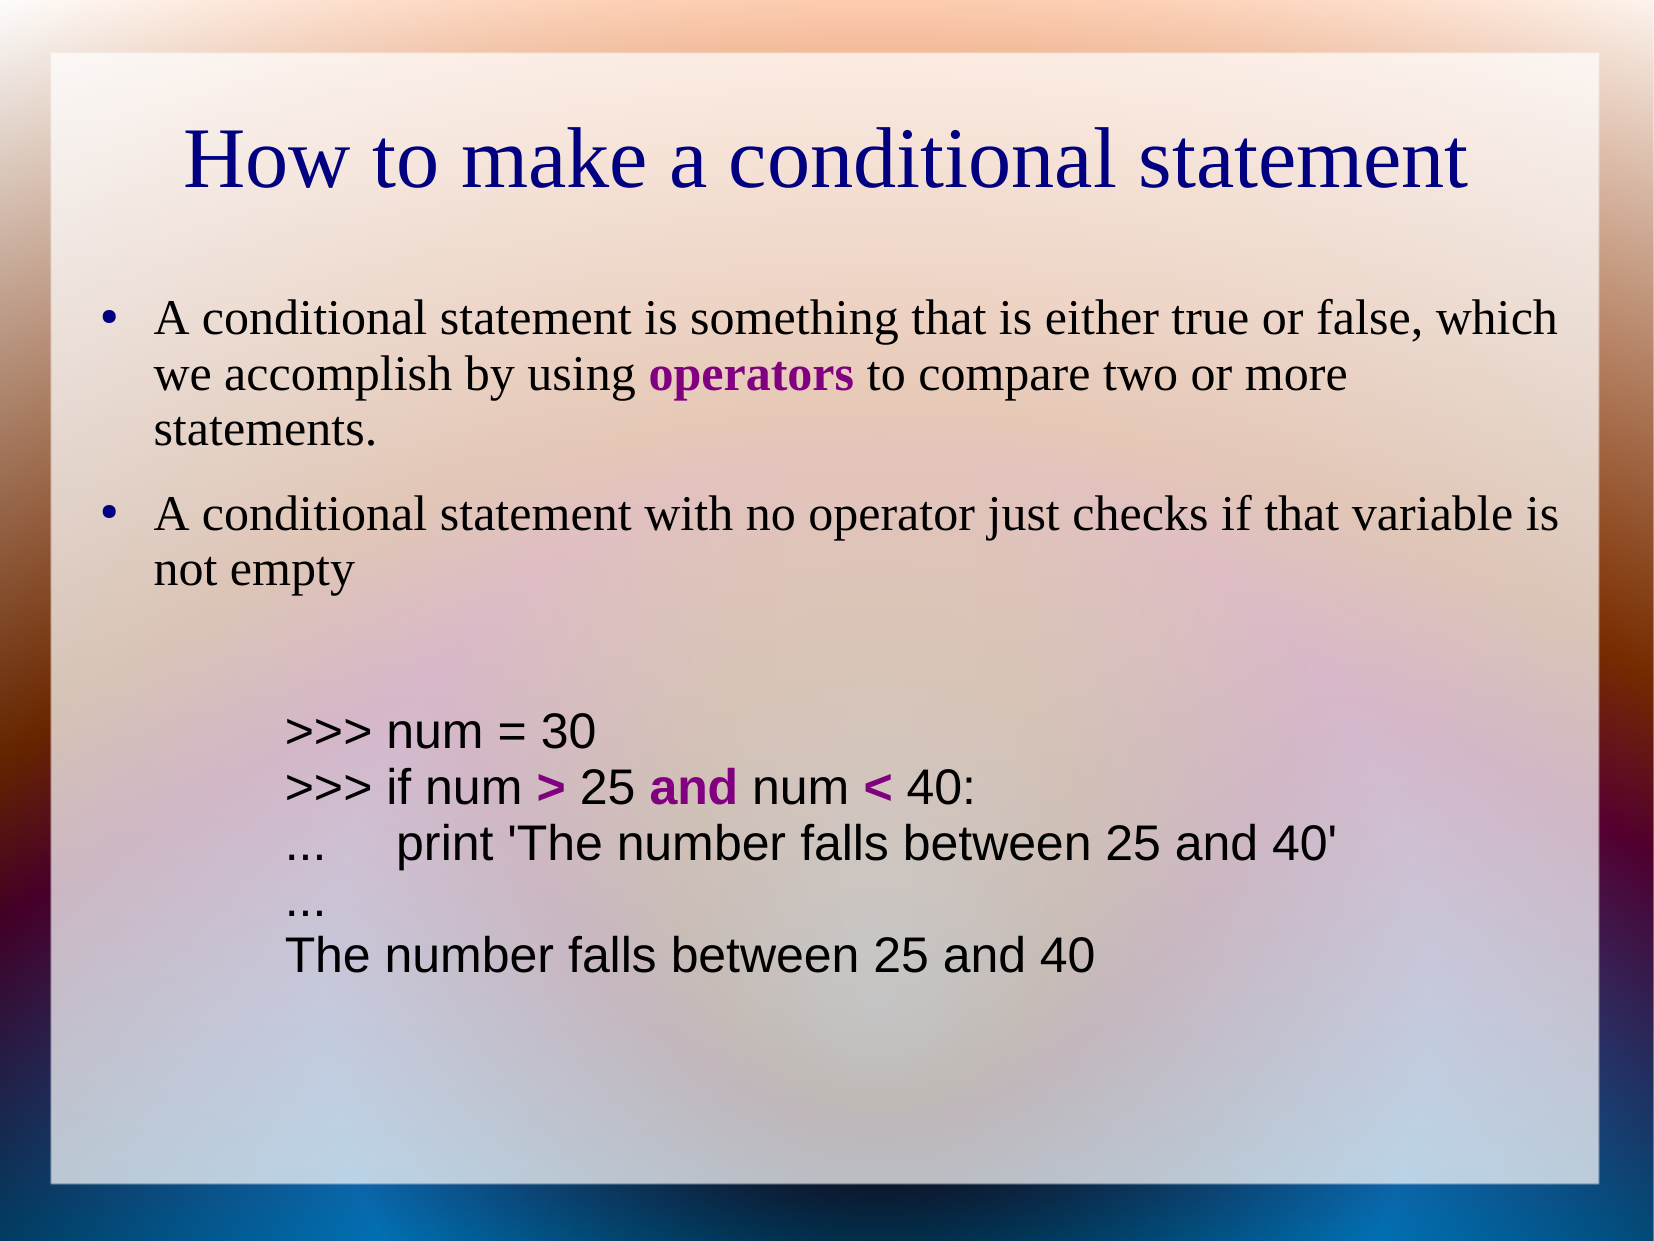

# How to make a conditional statement
A conditional statement is something that is either true or false, which we accomplish by using operators to compare two or more statements.
A conditional statement with no operator just checks if that variable is not empty
>>> num = 30
>>> if num > 25 and num < 40:
... print 'The number falls between 25 and 40'
...
The number falls between 25 and 40